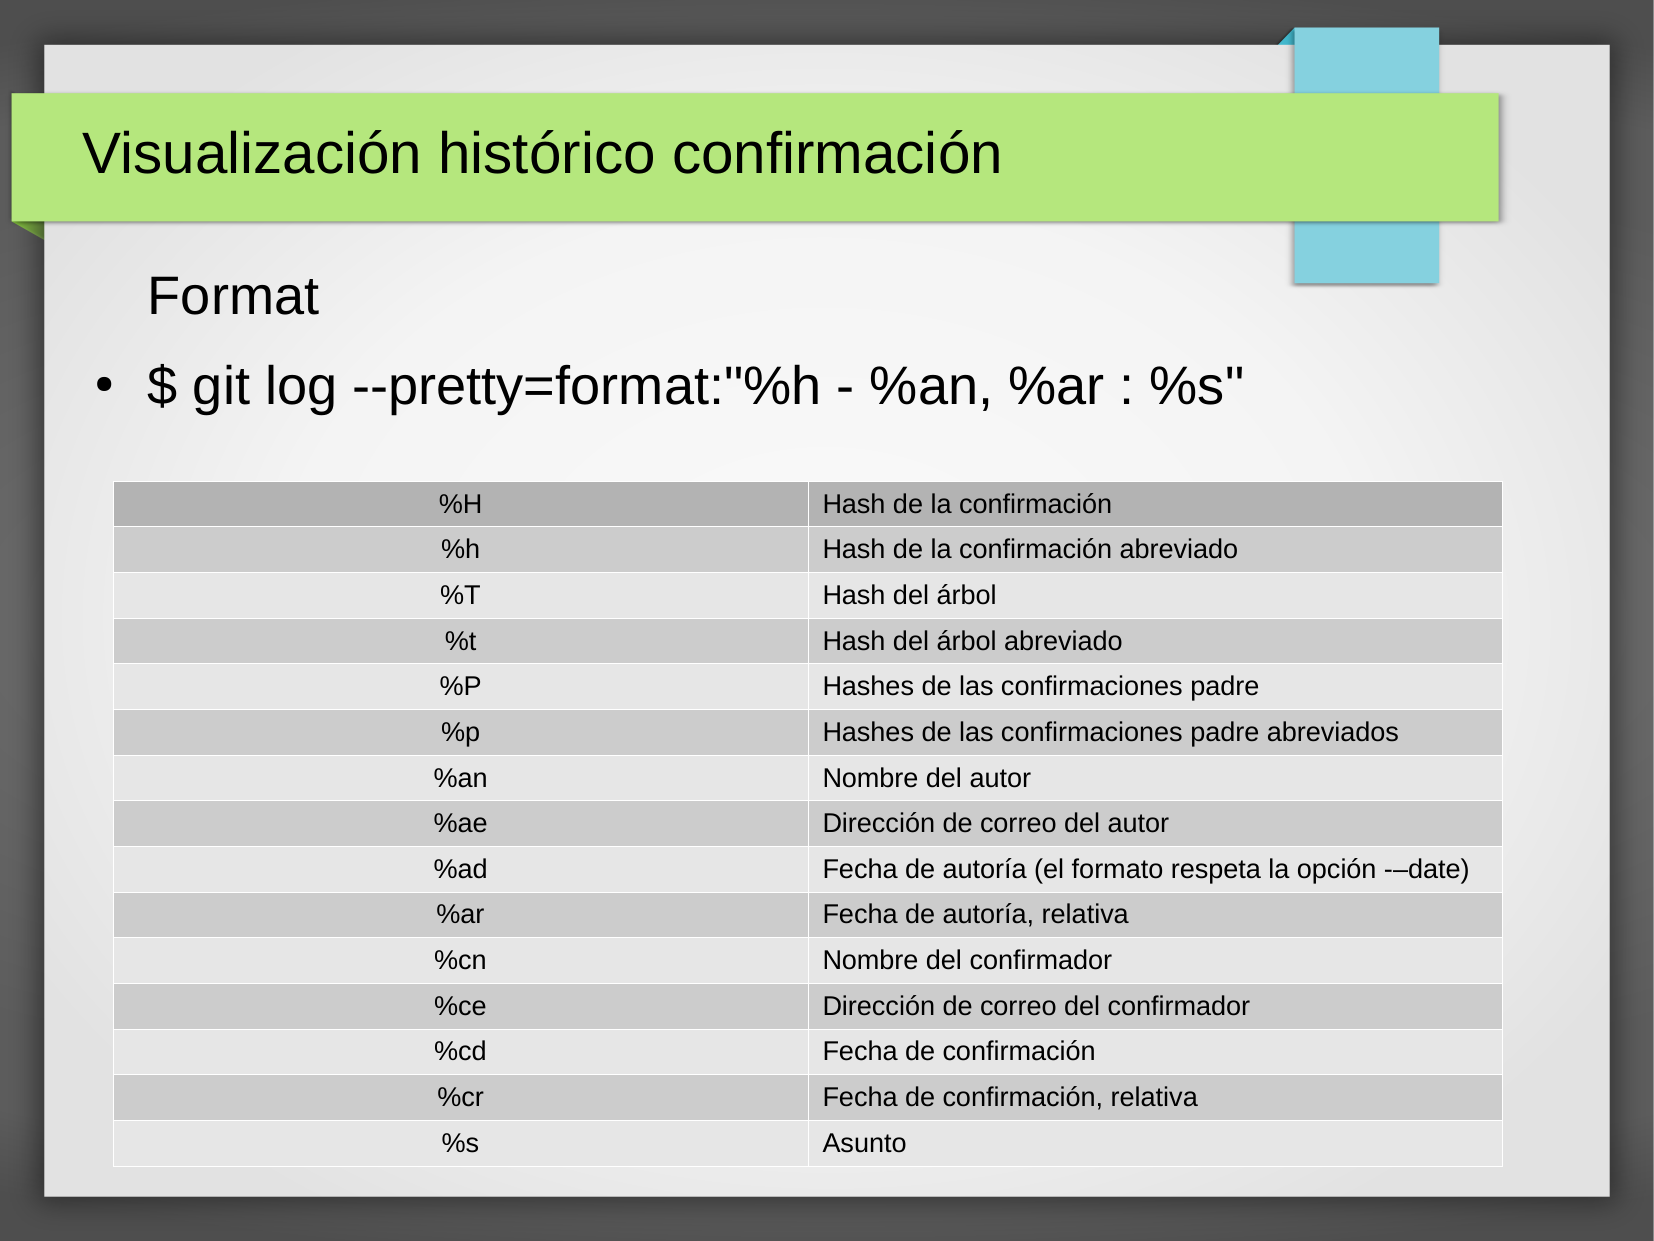

# Visualización histórico confirmación
Format
$ git log --pretty=format:"%h - %an, %ar : %s"
| %H | Hash de la confirmación |
| --- | --- |
| %h | Hash de la confirmación abreviado |
| %T | Hash del árbol |
| %t | Hash del árbol abreviado |
| %P | Hashes de las confirmaciones padre |
| %p | Hashes de las confirmaciones padre abreviados |
| %an | Nombre del autor |
| %ae | Dirección de correo del autor |
| %ad | Fecha de autoría (el formato respeta la opción -–date) |
| %ar | Fecha de autoría, relativa |
| %cn | Nombre del confirmador |
| %ce | Dirección de correo del confirmador |
| %cd | Fecha de confirmación |
| %cr | Fecha de confirmación, relativa |
| %s | Asunto |